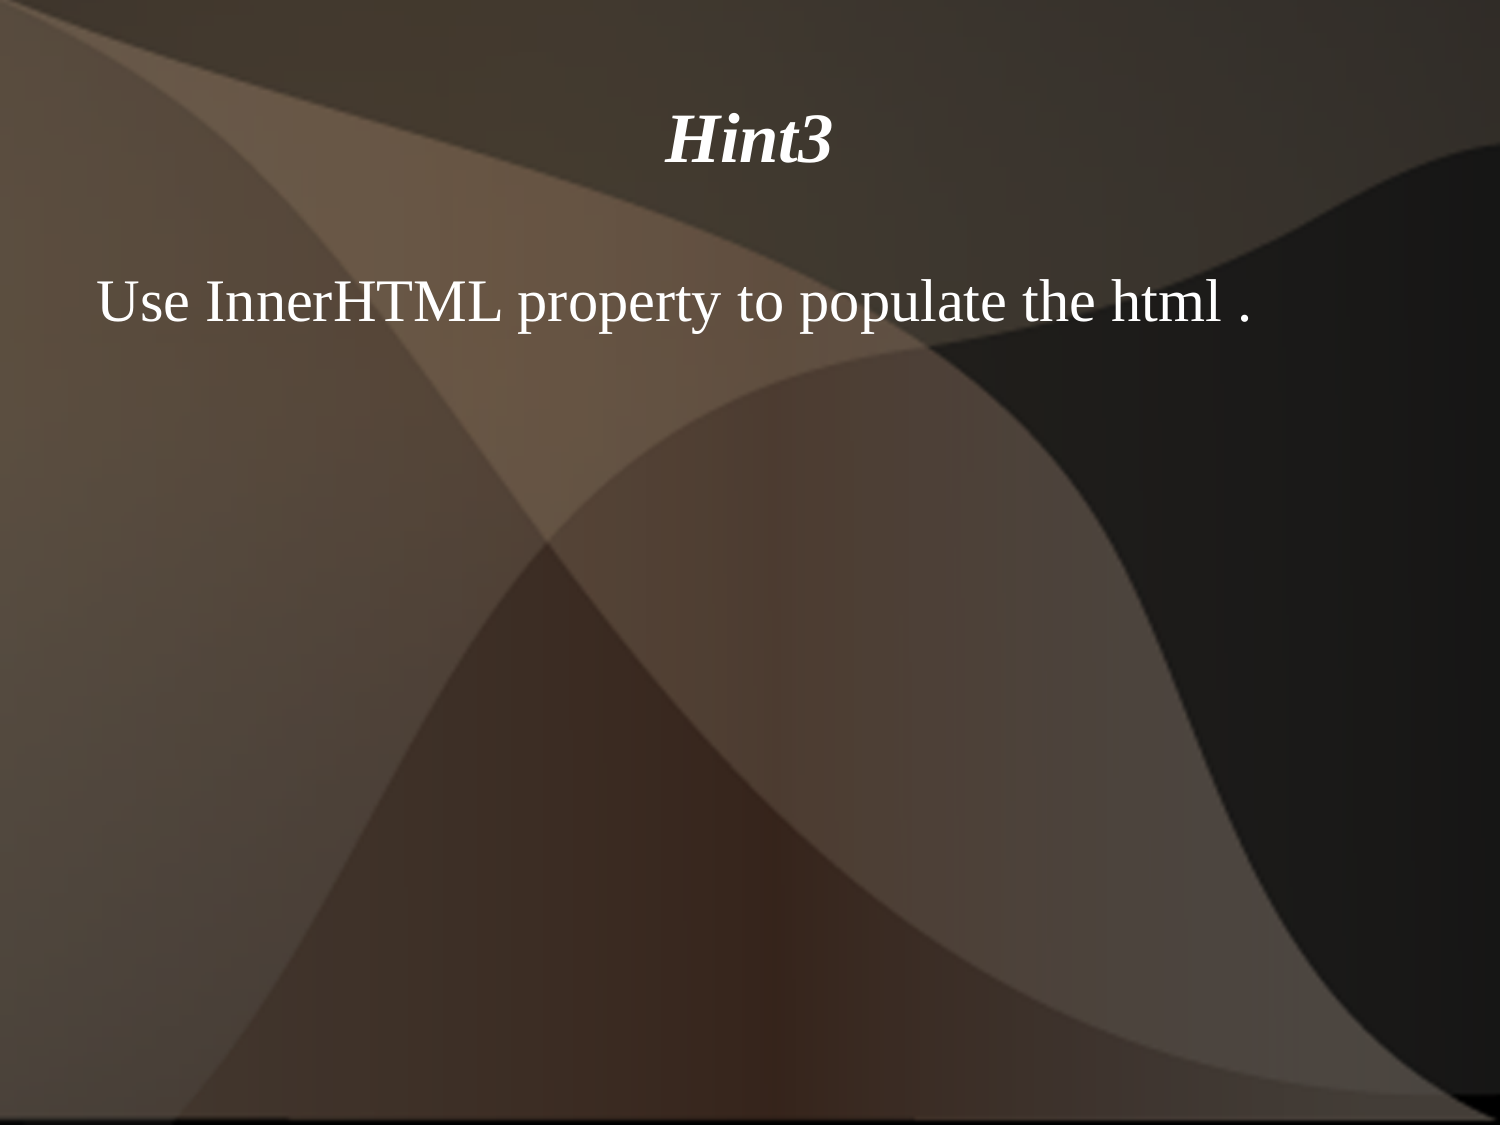

# Hint3
Use InnerHTML property to populate the html .